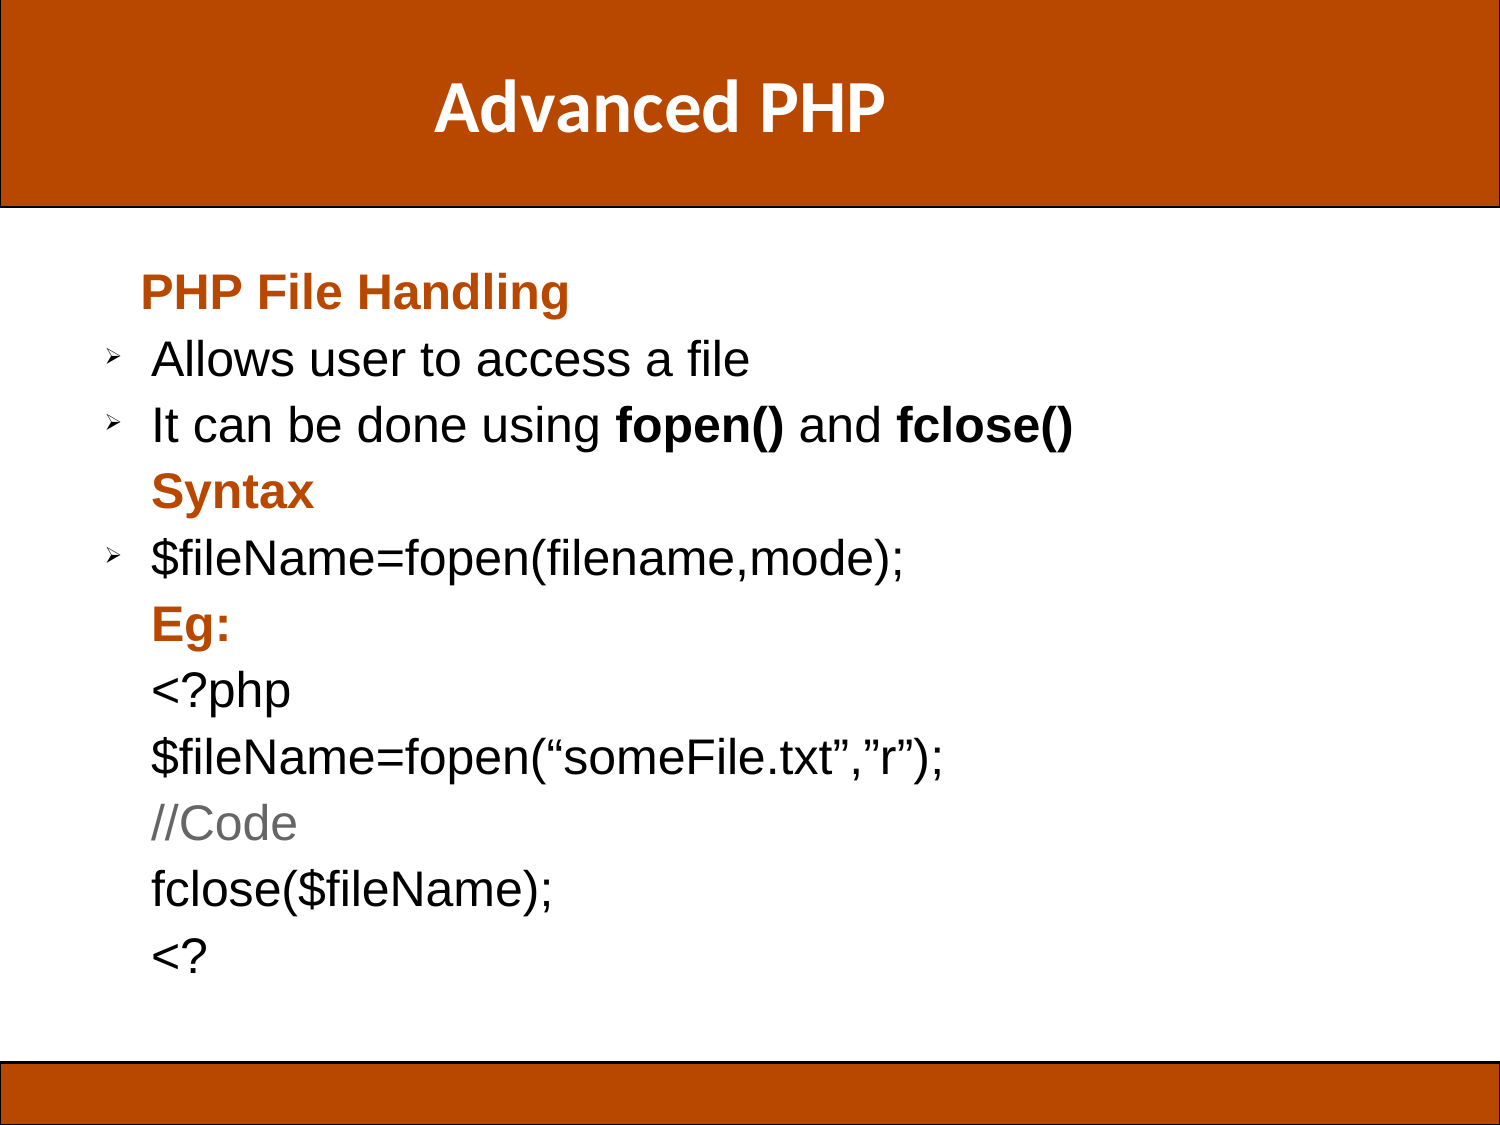

Advanced PHP
# PHP File Handling
Allows user to access a file
It can be done using fopen() and fclose()
Syntax
$fileName=fopen(filename,mode);
Eg:
<?php
$fileName=fopen(“someFile.txt”,”r”);
//Code
fclose($fileName);
<?